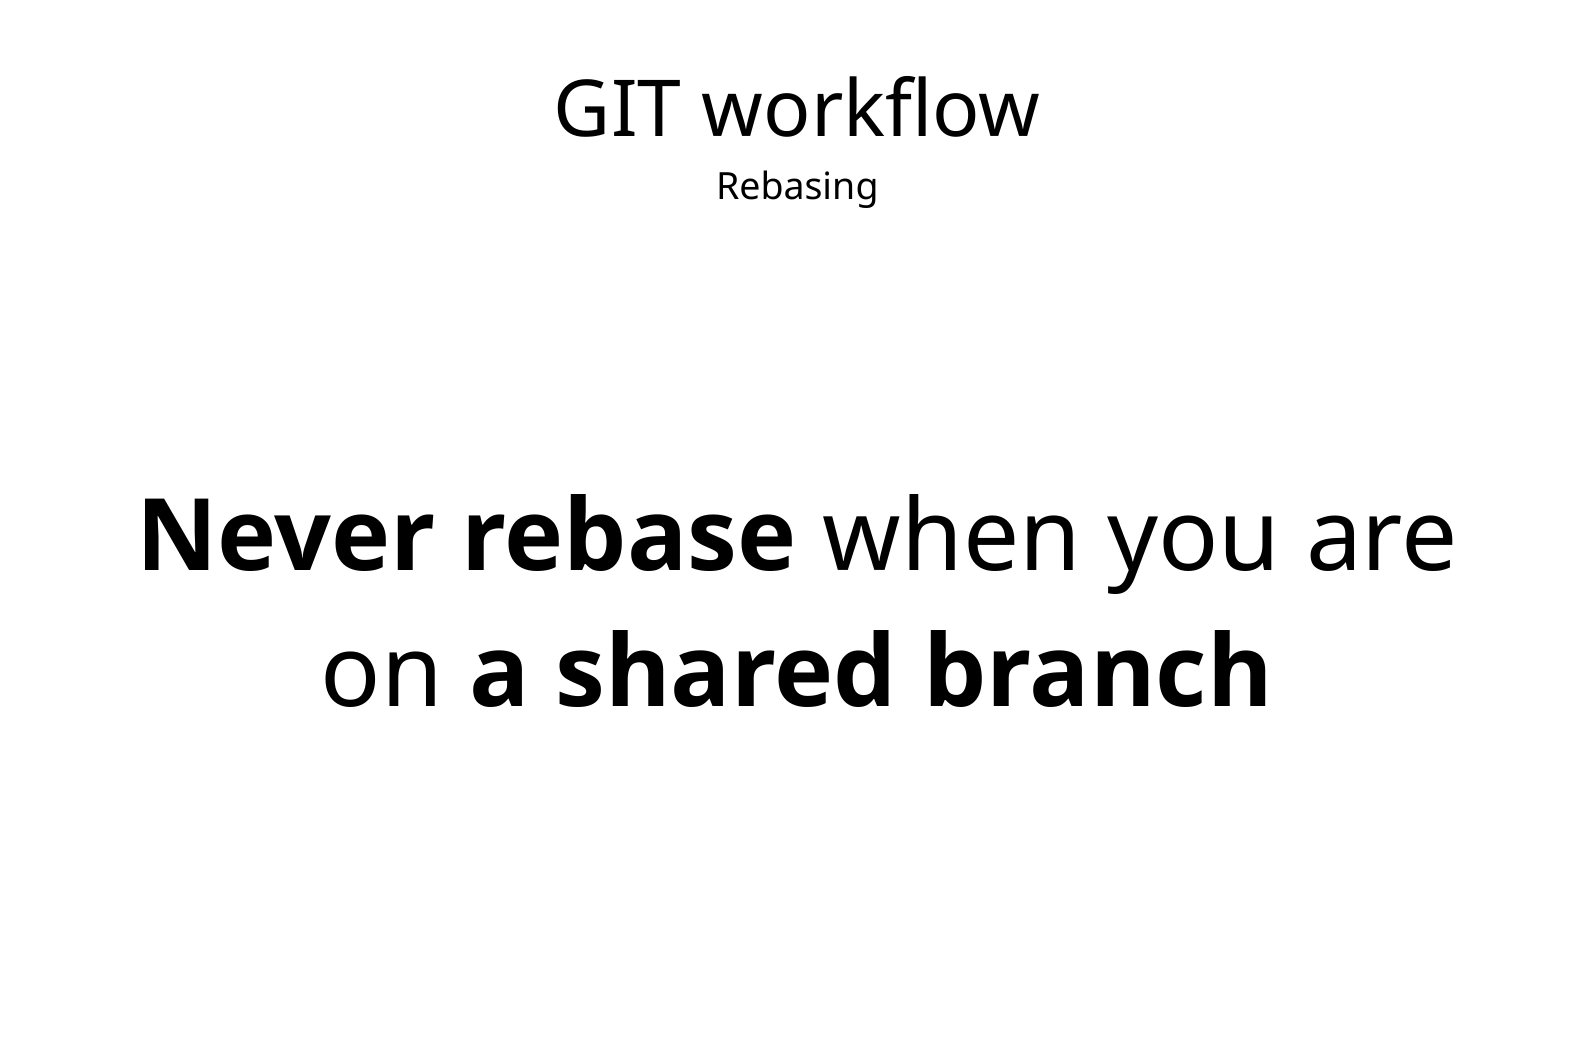

# GIT workflow Rebasing
Never rebase when you are on a shared branch